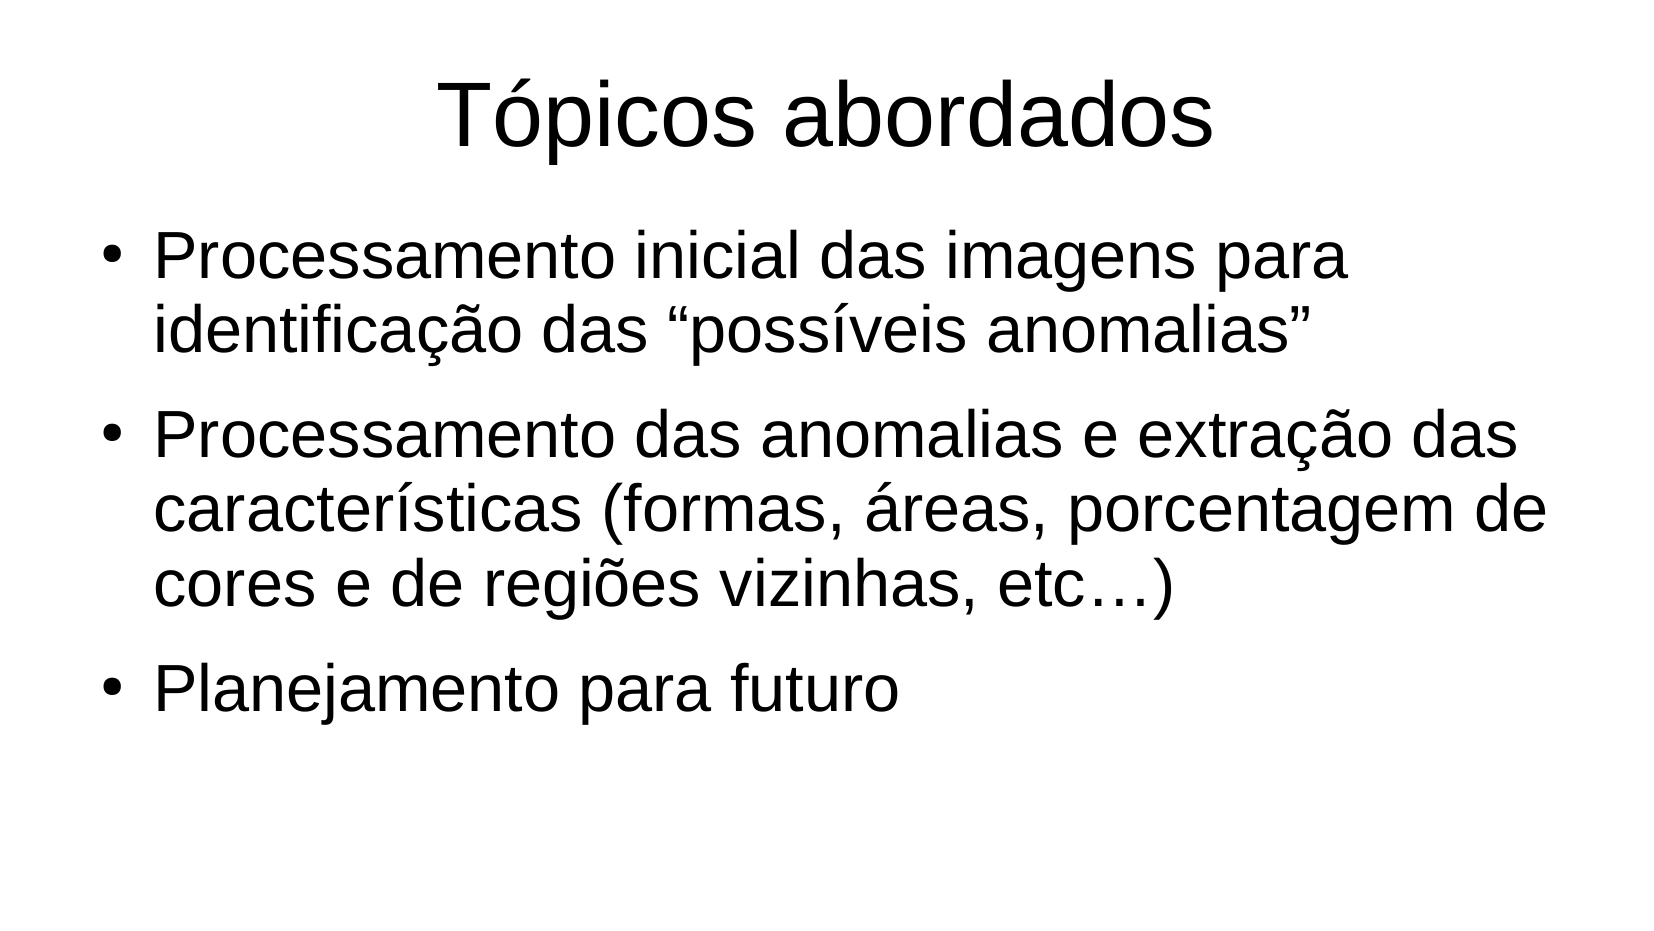

# Tópicos abordados
Processamento inicial das imagens para identificação das “possíveis anomalias”
Processamento das anomalias e extração das características (formas, áreas, porcentagem de cores e de regiões vizinhas, etc…)
Planejamento para futuro